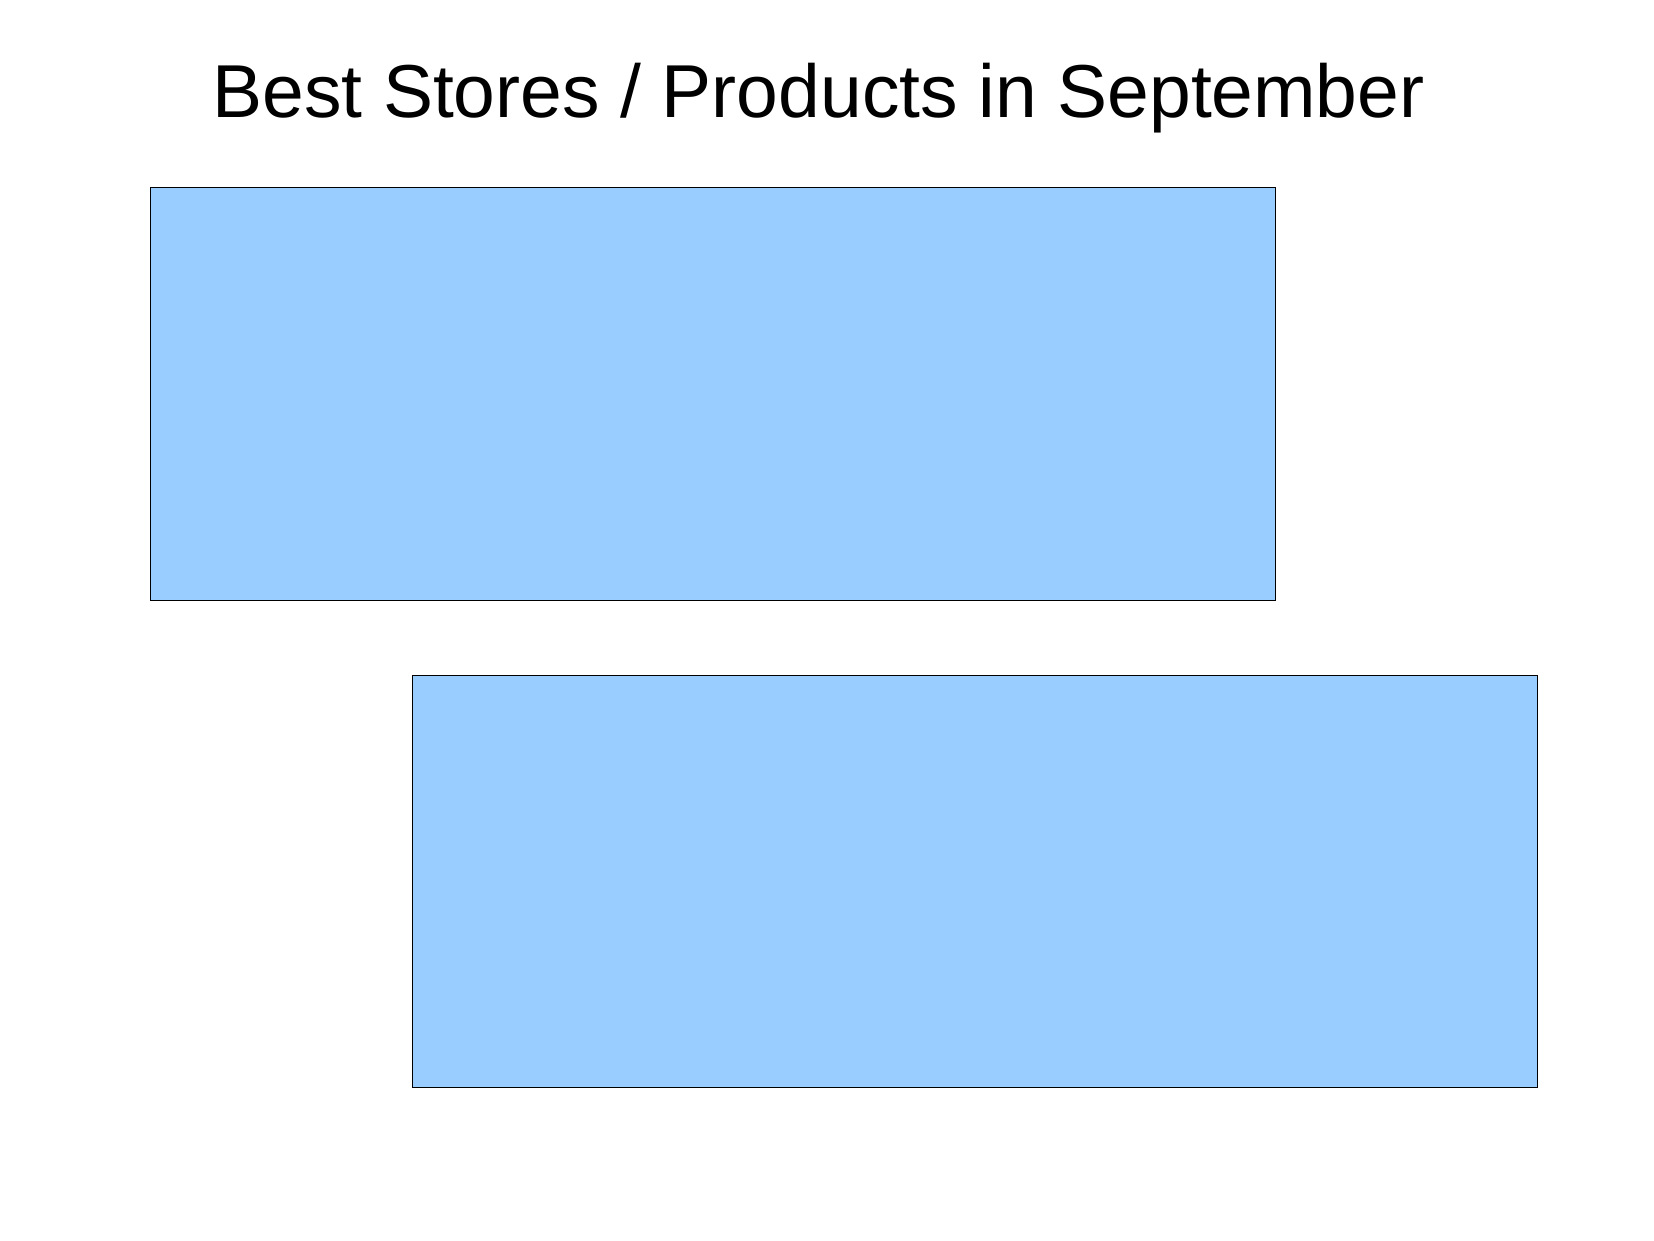

# Best Stores / Products in September